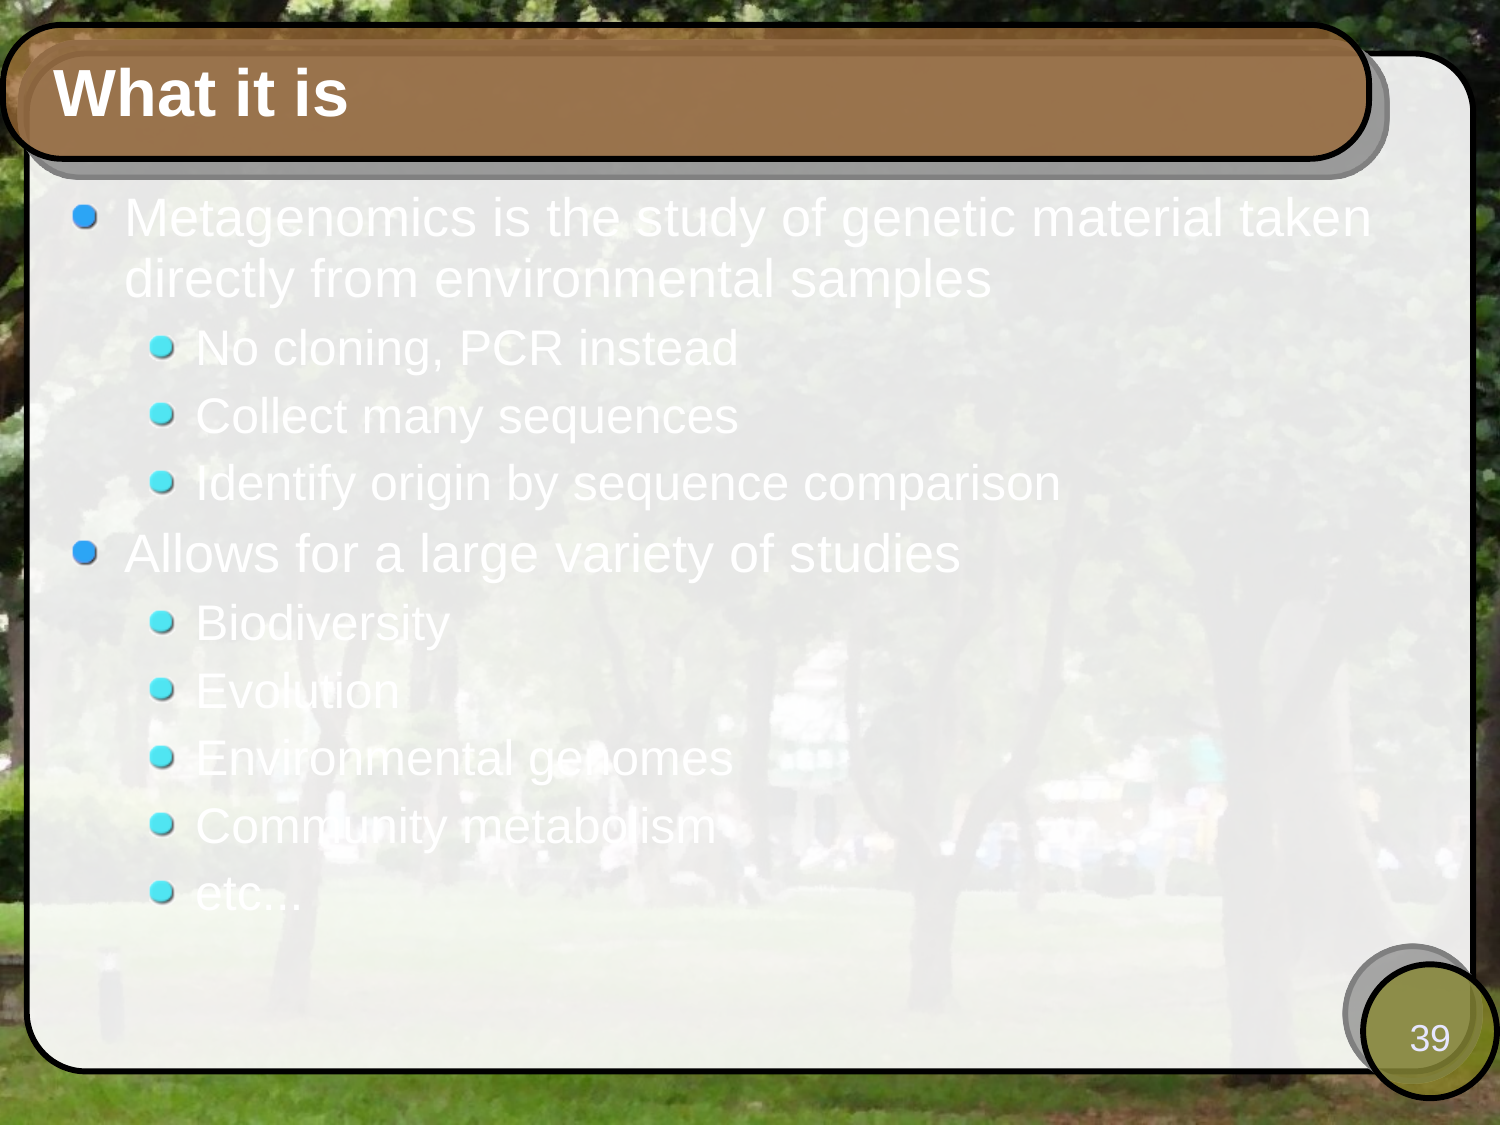

# What it is
Metagenomics is the study of genetic material taken directly from environmental samples
No cloning, PCR instead
Collect many sequences
Identify origin by sequence comparison
Allows for a large variety of studies
Biodiversity
Evolution
Environmental genomes
Community metabolism
etc...
39